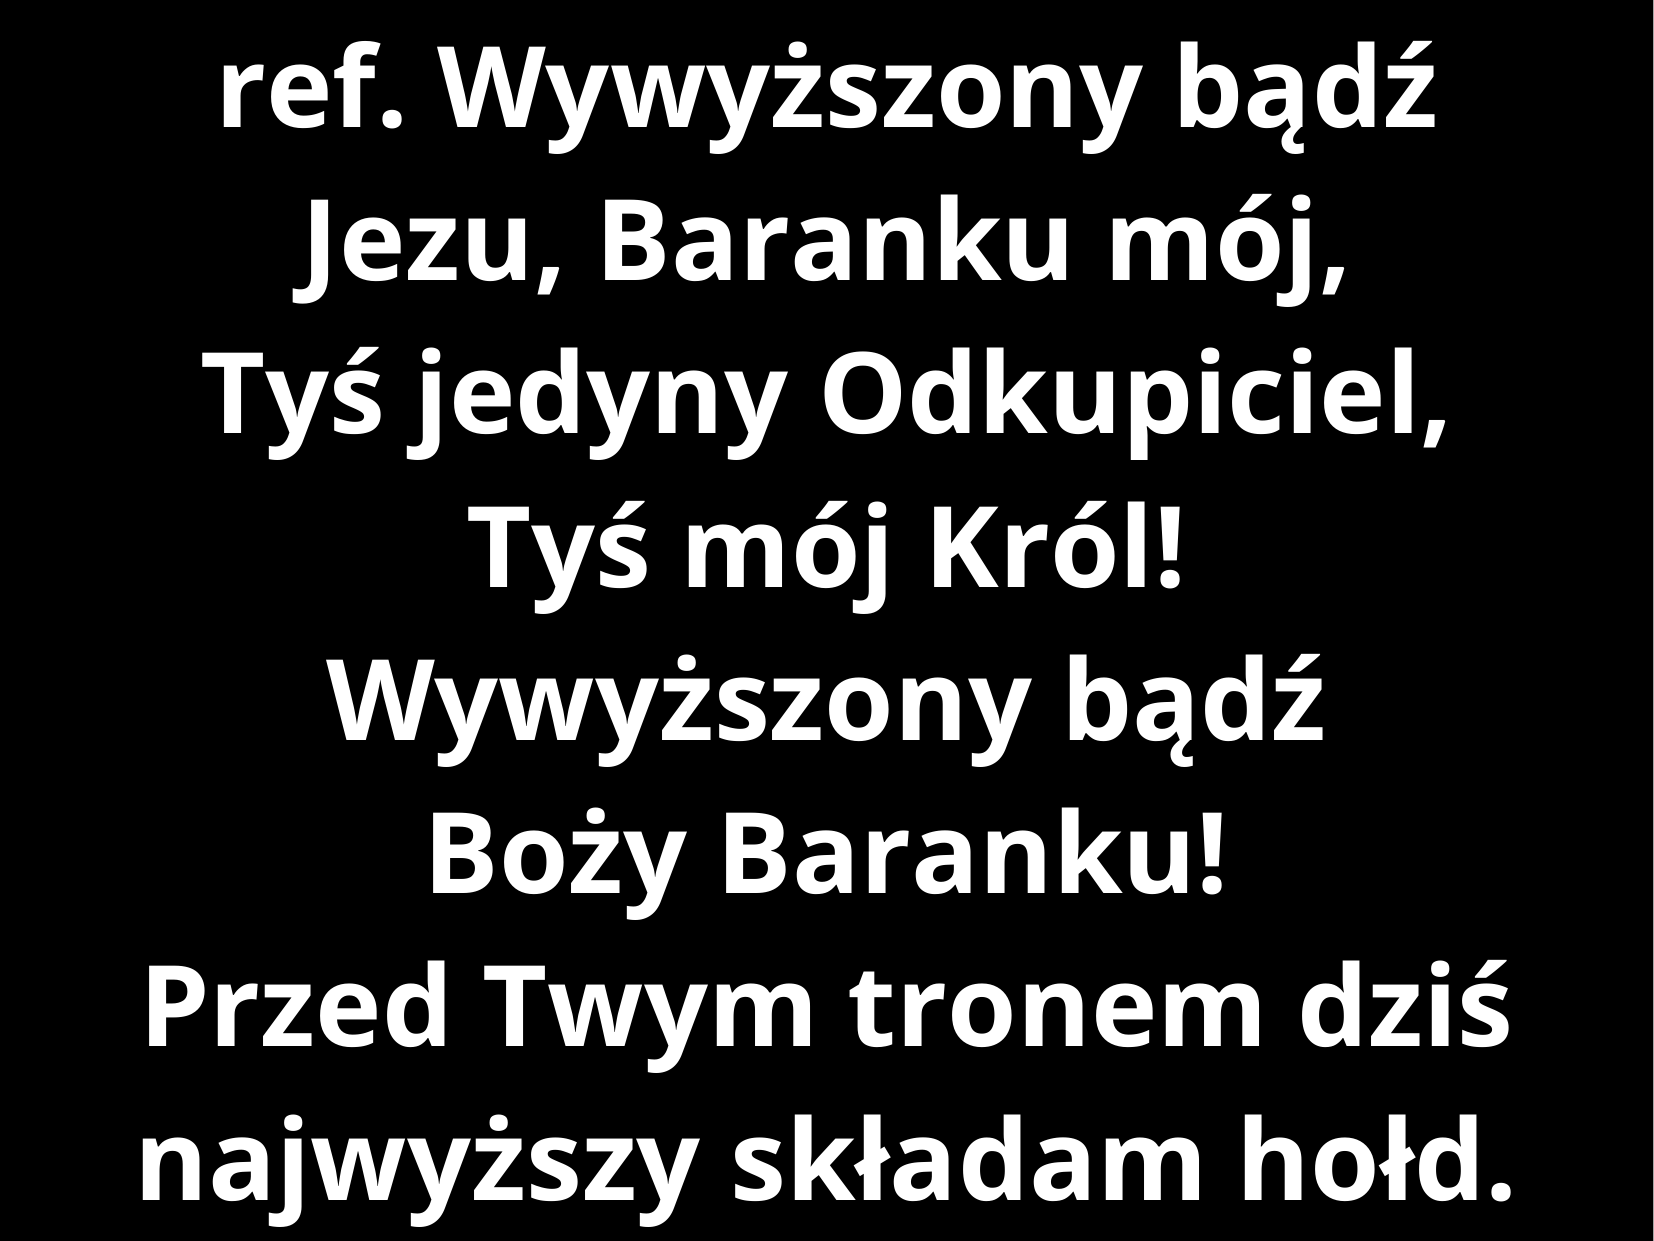

# ref. Wywyższony bądź Jezu, Baranku mój, Tyś jedyny Odkupiciel, Tyś mój Król! Wywyższony bądź Boży Baranku! Przed Twym tronem dziś najwyższy składam hołd.